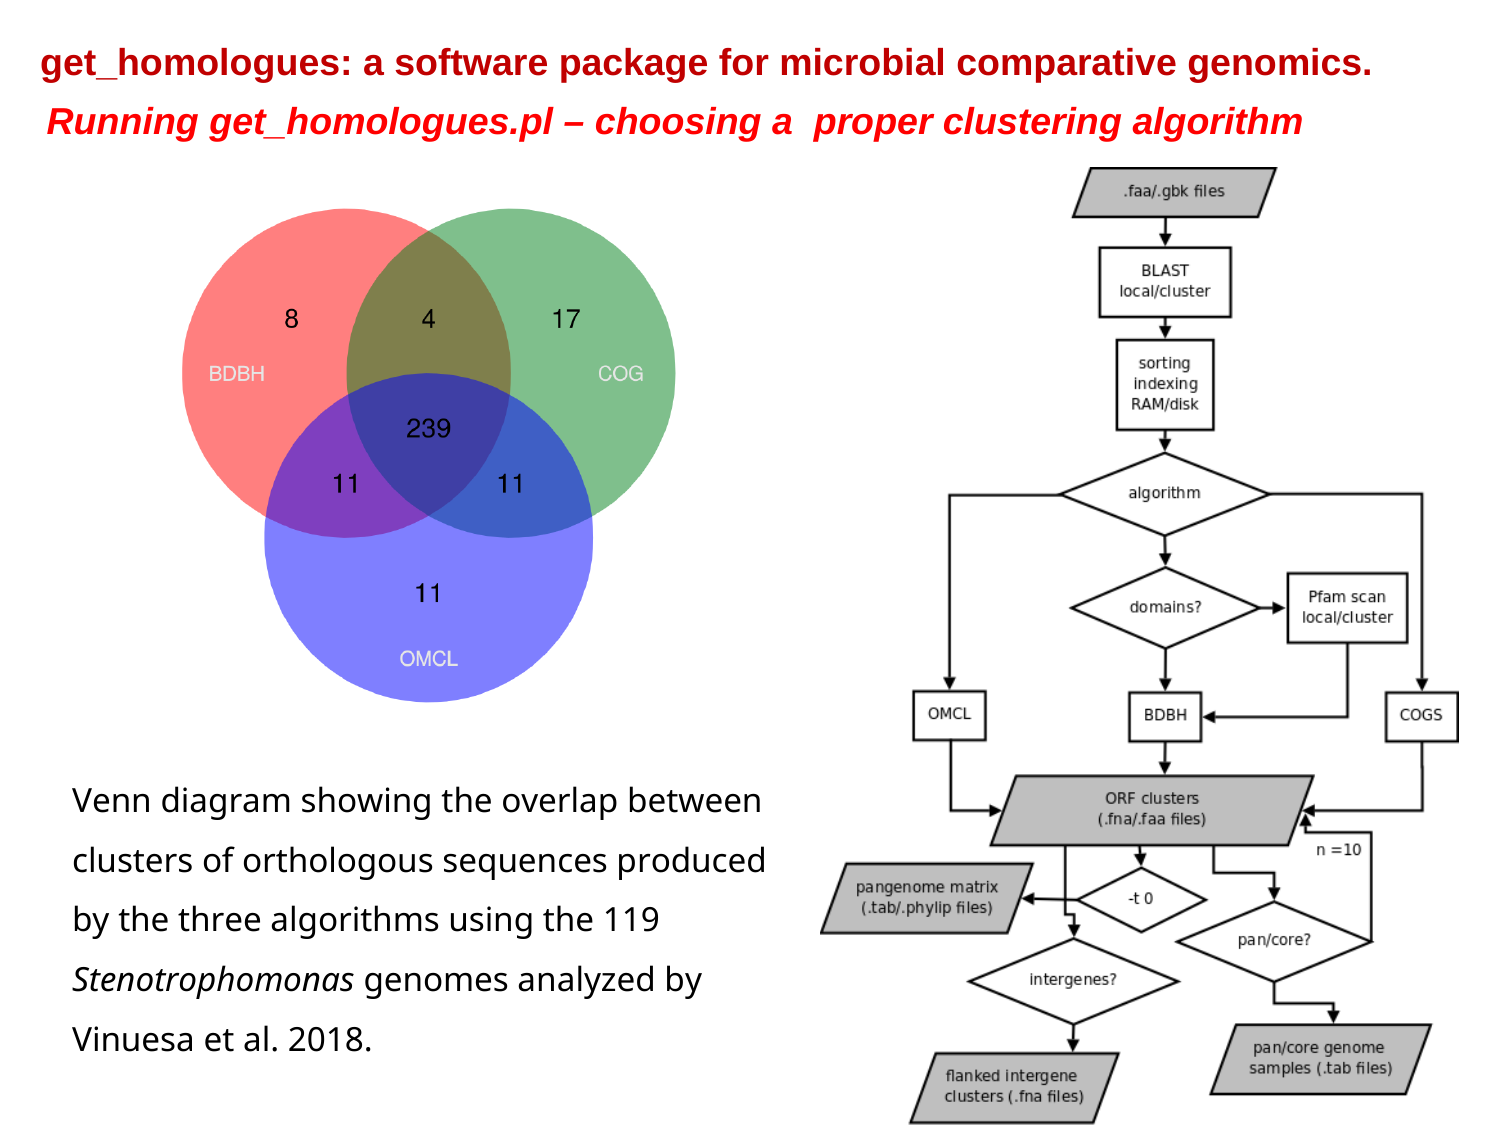

get_homologues: a software package for microbial comparative genomics.
Running get_homologues.pl – choosing a proper clustering algorithm
Venn diagram showing the overlap between
clusters of orthologous sequences produced
by the three algorithms using the 119
Stenotrophomonas genomes analyzed by
Vinuesa et al. 2018.